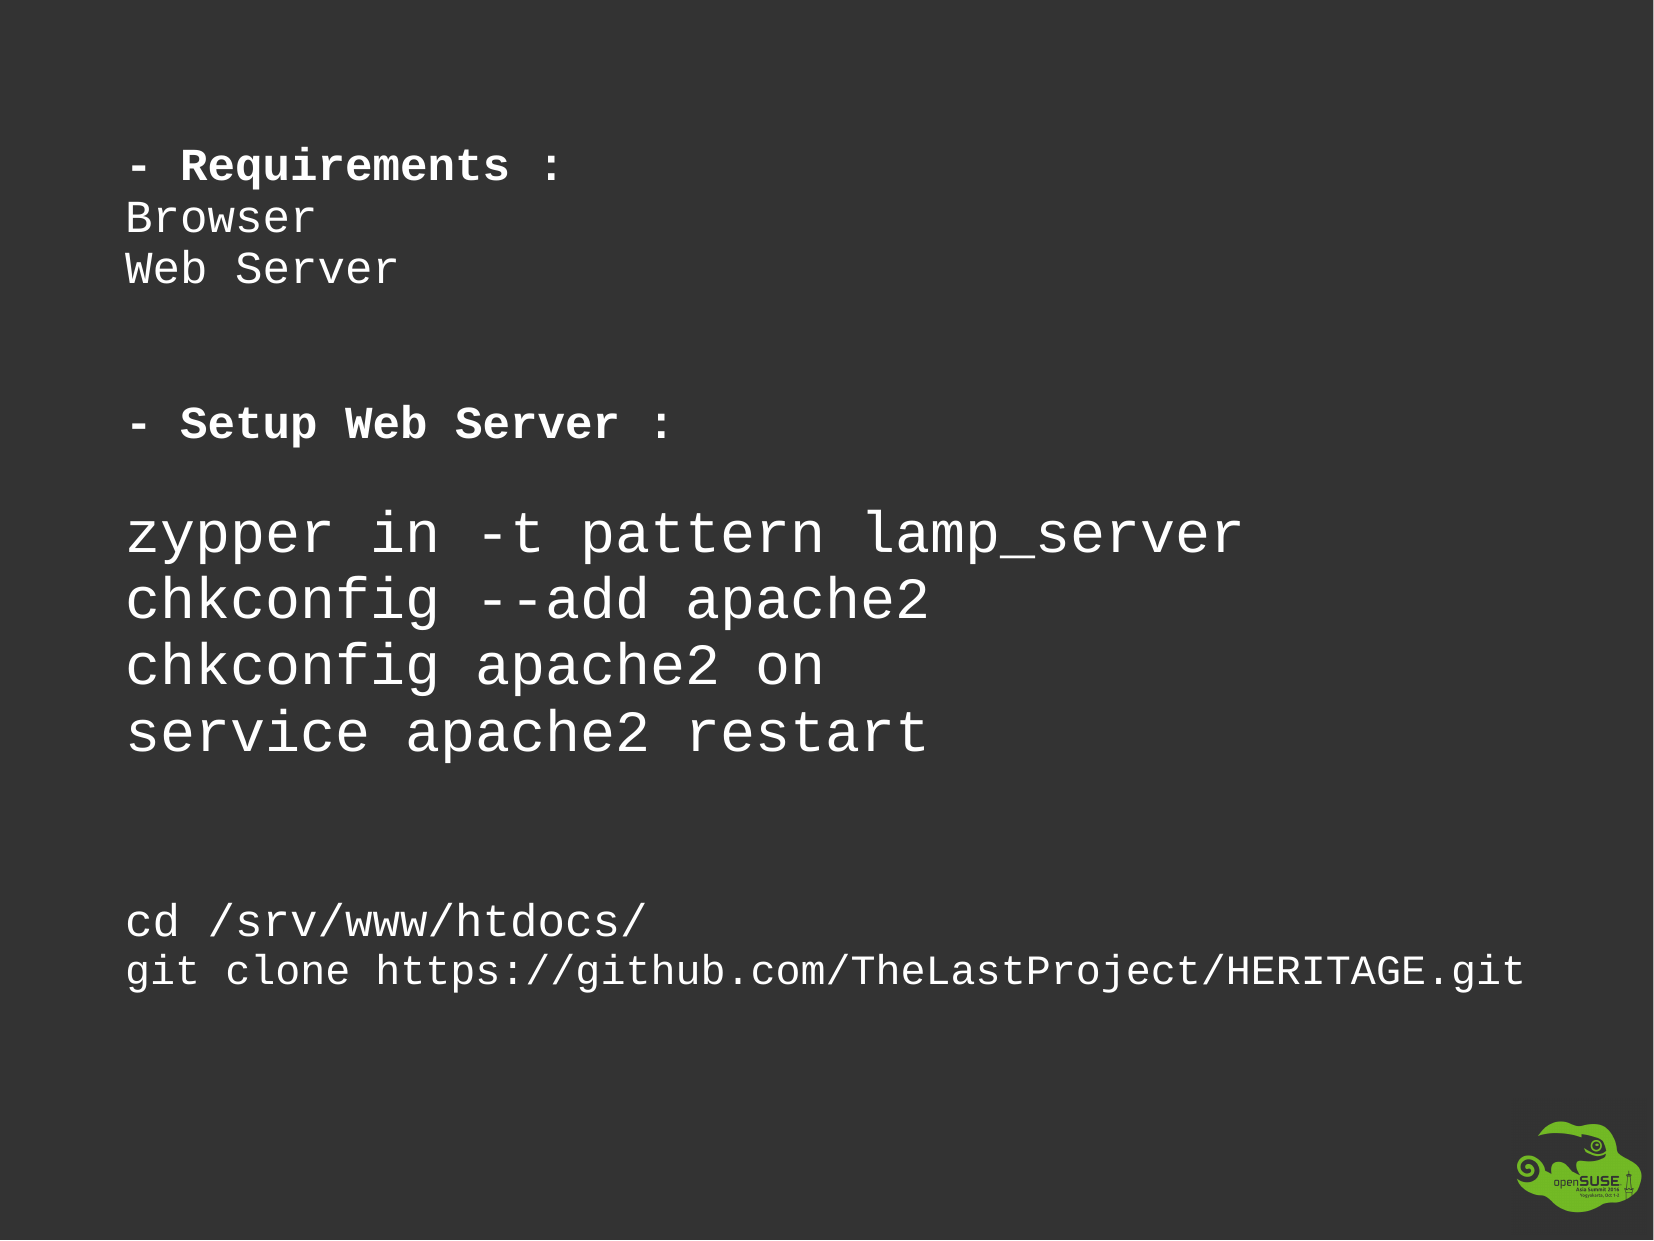

- Requirements :
Browser
Web Server
- Setup Web Server :
zypper in -t pattern lamp_server
chkconfig --add apache2
chkconfig apache2 on
service apache2 restart
cd /srv/www/htdocs/
git clone https://github.com/TheLastProject/HERITAGE.git